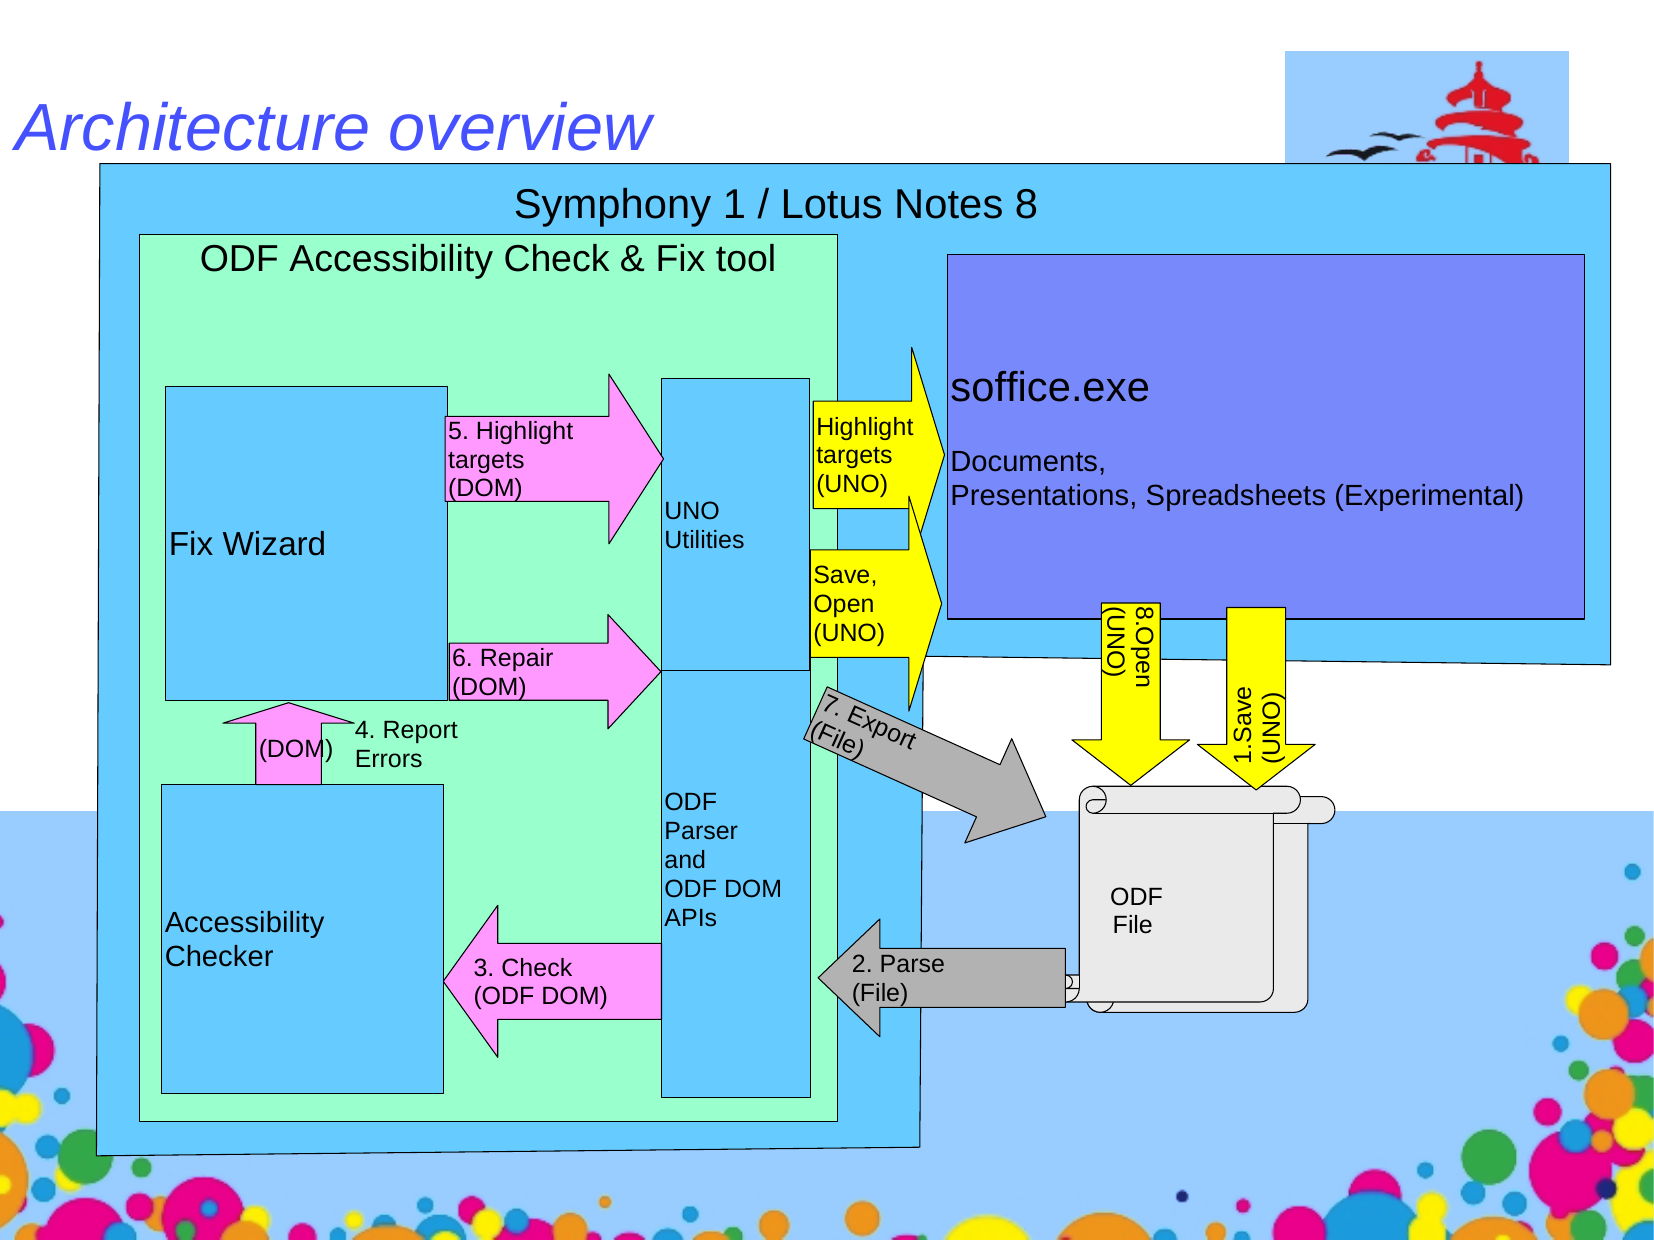

# Architecture overview
Symphony 1 / Lotus Notes 8
ODF Accessibility Check & Fix tool
soffice.exe
Documents,
Presentations, Spreadsheets (Experimental)
Highlight
targets
(UNO)
5. Highlight
targets
(DOM)
UNO
Utilities
Fix Wizard
Save,
Open
(UNO)
6. Repair
(DOM)
ODF
Parser
and
ODF DOM
APIs
8.Open
(UNO)
1.Save
(UNO)
(DOM)
7. Export
(File)
4. Report
Errors
Accessibility
Checker
 ODF
 File
ODF
file
3. Check
(ODF DOM)
2. Parse
(File)